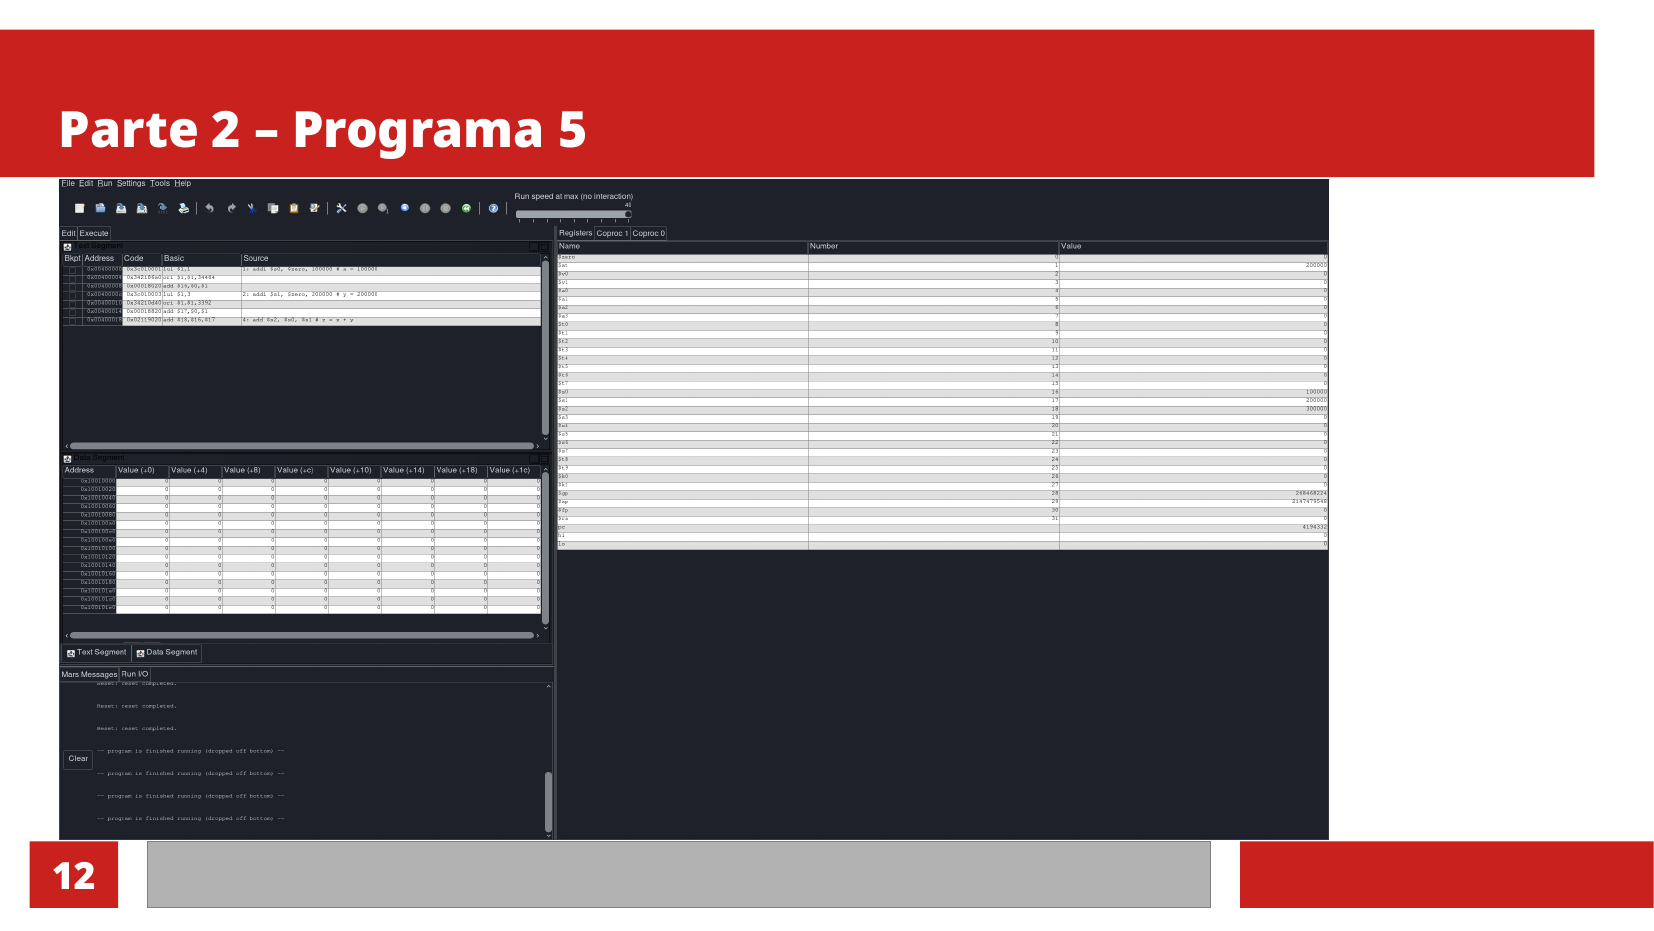

# Parte 2 – Programa 5
12